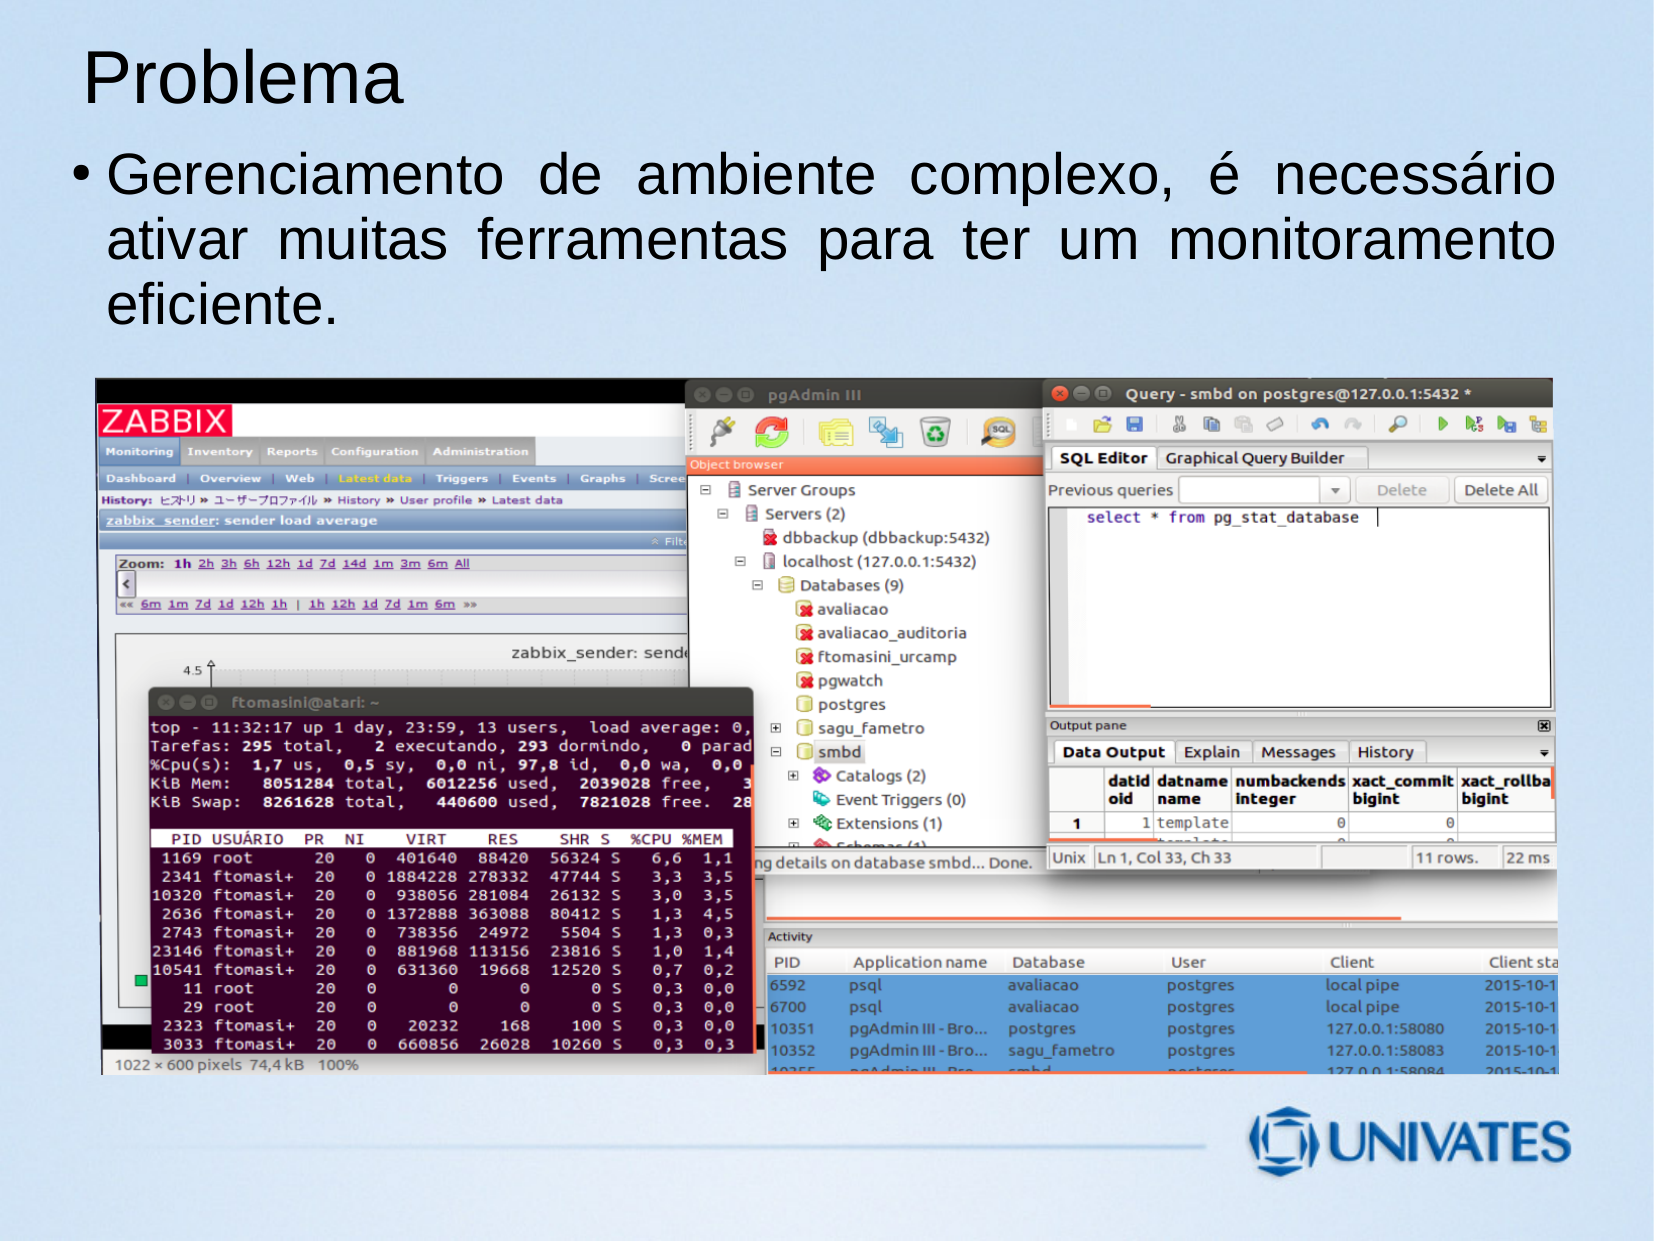

# Problema
Gerenciamento de ambiente complexo, é necessário ativar muitas ferramentas para ter um monitoramento eficiente.
4